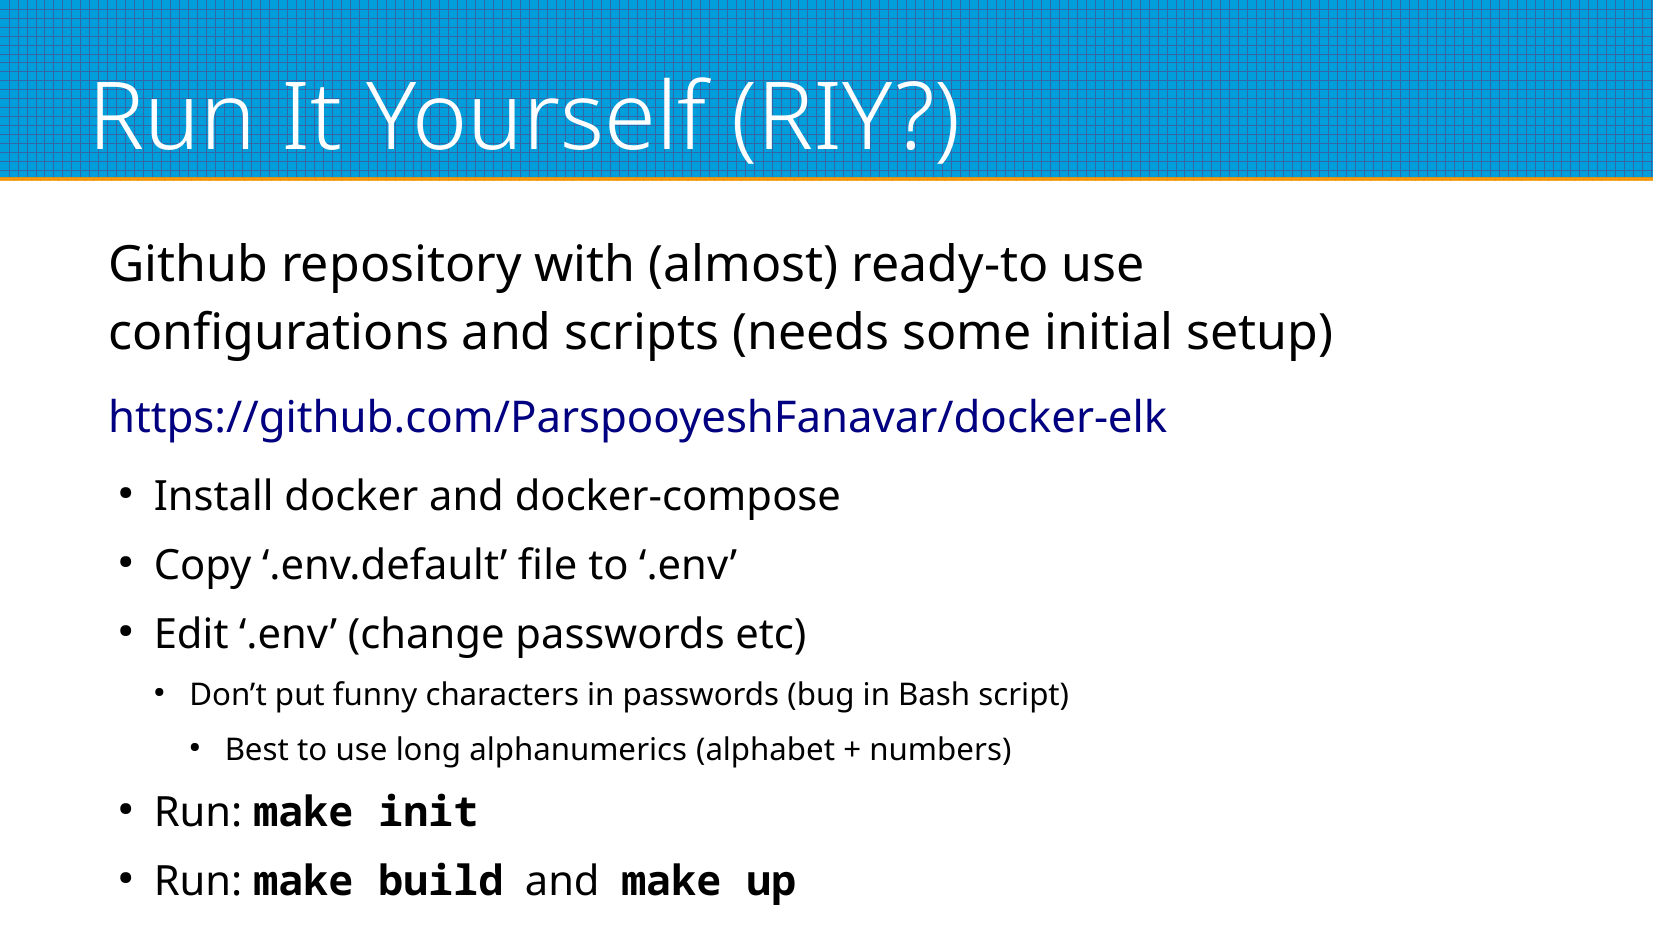

# Run It Yourself (RIY?)
Github repository with (almost) ready-to use configurations and scripts (needs some initial setup)
https://github.com/ParspooyeshFanavar/docker-elk
Install docker and docker-compose
Copy ‘.env.default’ file to ‘.env’
Edit ‘.env’ (change passwords etc)
Don’t put funny characters in passwords (bug in Bash script)
Best to use long alphanumerics (alphabet + numbers)
Run: make init
Run: make build and make up